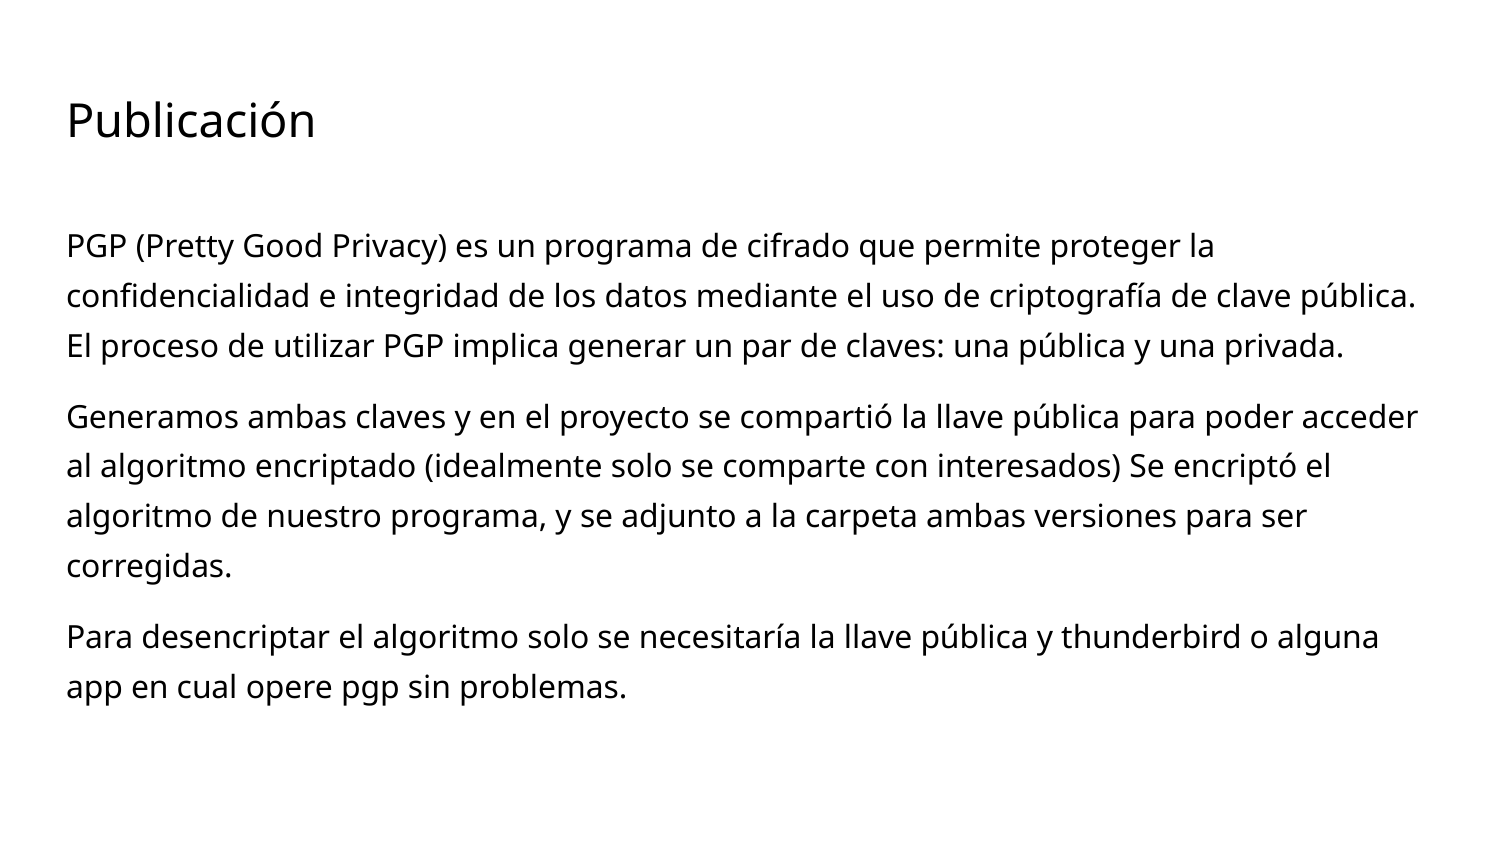

# Publicación
PGP (Pretty Good Privacy) es un programa de cifrado que permite proteger la confidencialidad e integridad de los datos mediante el uso de criptografía de clave pública. El proceso de utilizar PGP implica generar un par de claves: una pública y una privada.
Generamos ambas claves y en el proyecto se compartió la llave pública para poder acceder al algoritmo encriptado (idealmente solo se comparte con interesados) Se encriptó el algoritmo de nuestro programa, y se adjunto a la carpeta ambas versiones para ser corregidas.
Para desencriptar el algoritmo solo se necesitaría la llave pública y thunderbird o alguna app en cual opere pgp sin problemas.